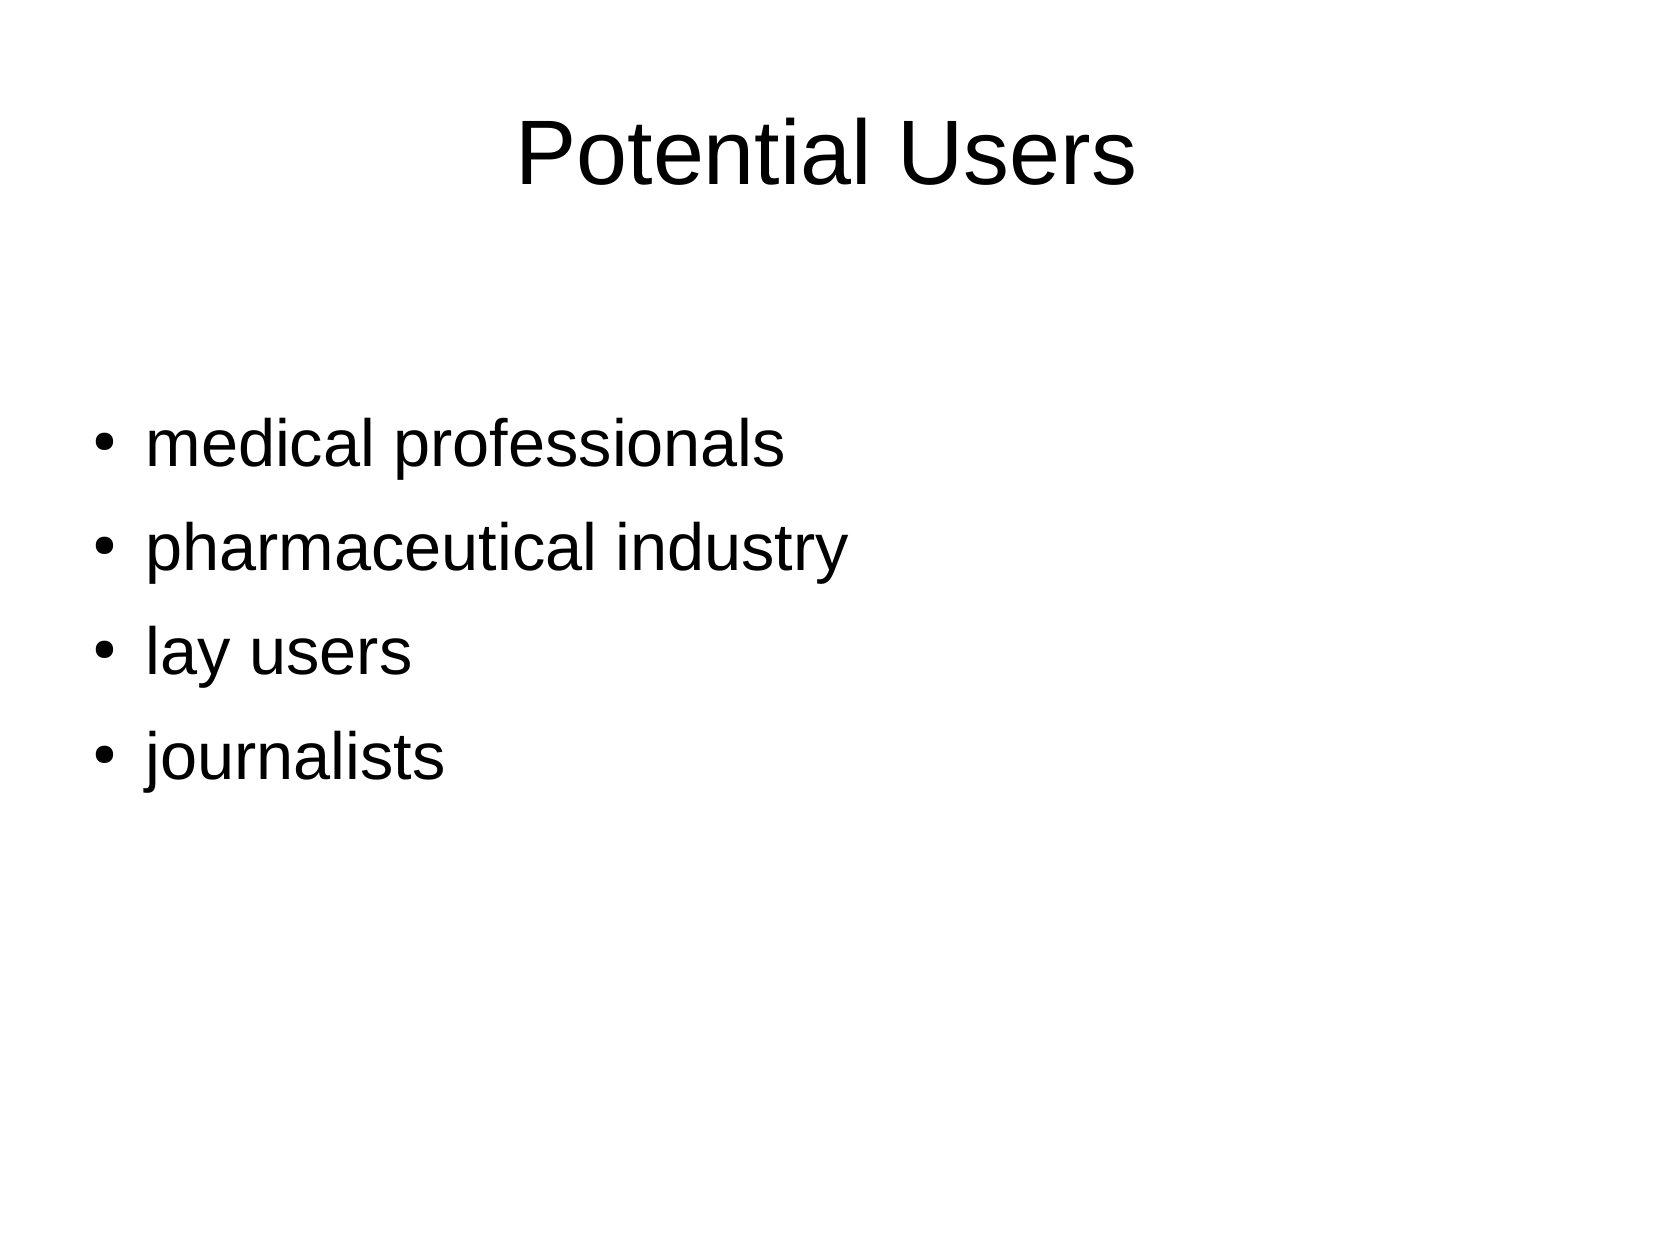

# Potential Users
medical professionals
pharmaceutical industry
lay users
journalists